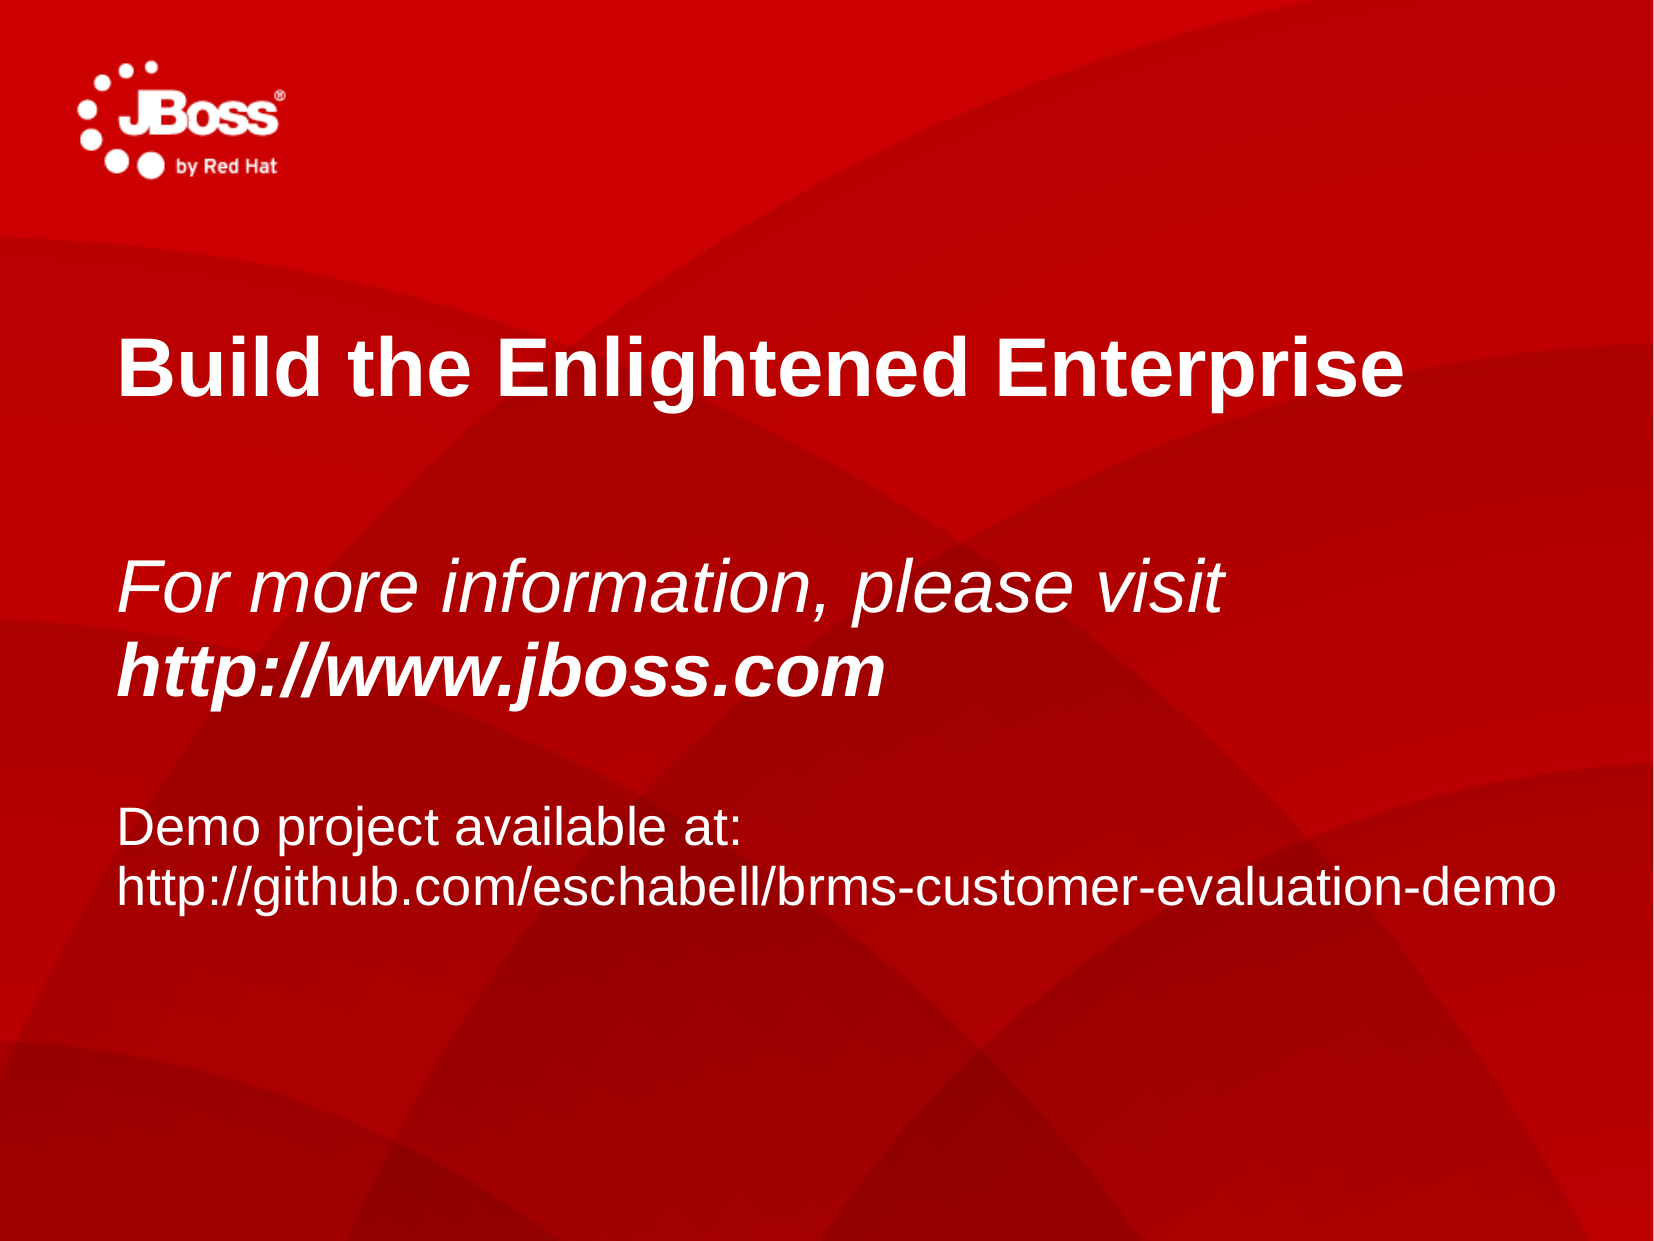

Build the Enlightened Enterprise
For more information, please visit
http://www.jboss.com
Demo project available at:
http://github.com/eschabell/brms-customer-evaluation-demo
TITLE SLIDE: HEADLINE
Presenter name
Title, Red Hat
Date